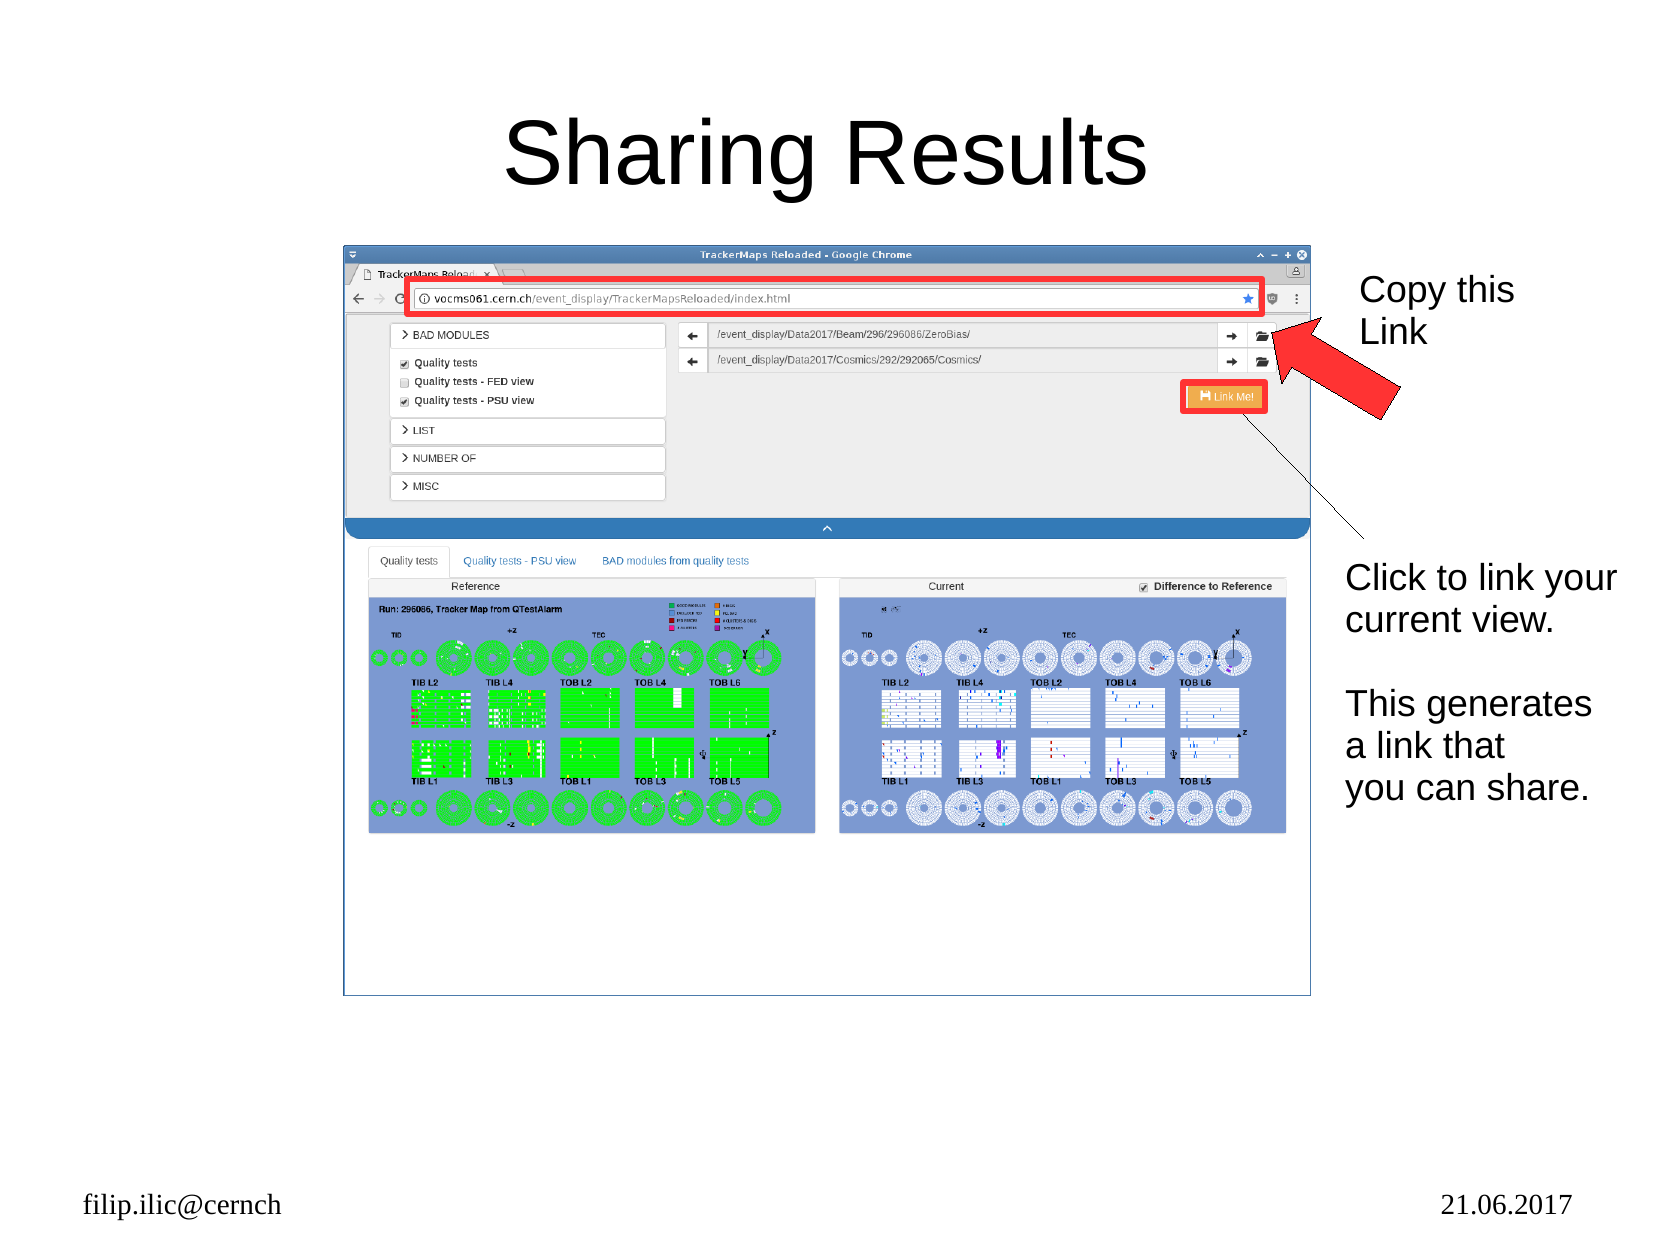

# Sharing Results
Copy this
Link
Click to link your
current view.
This generates
a link that
you can share.